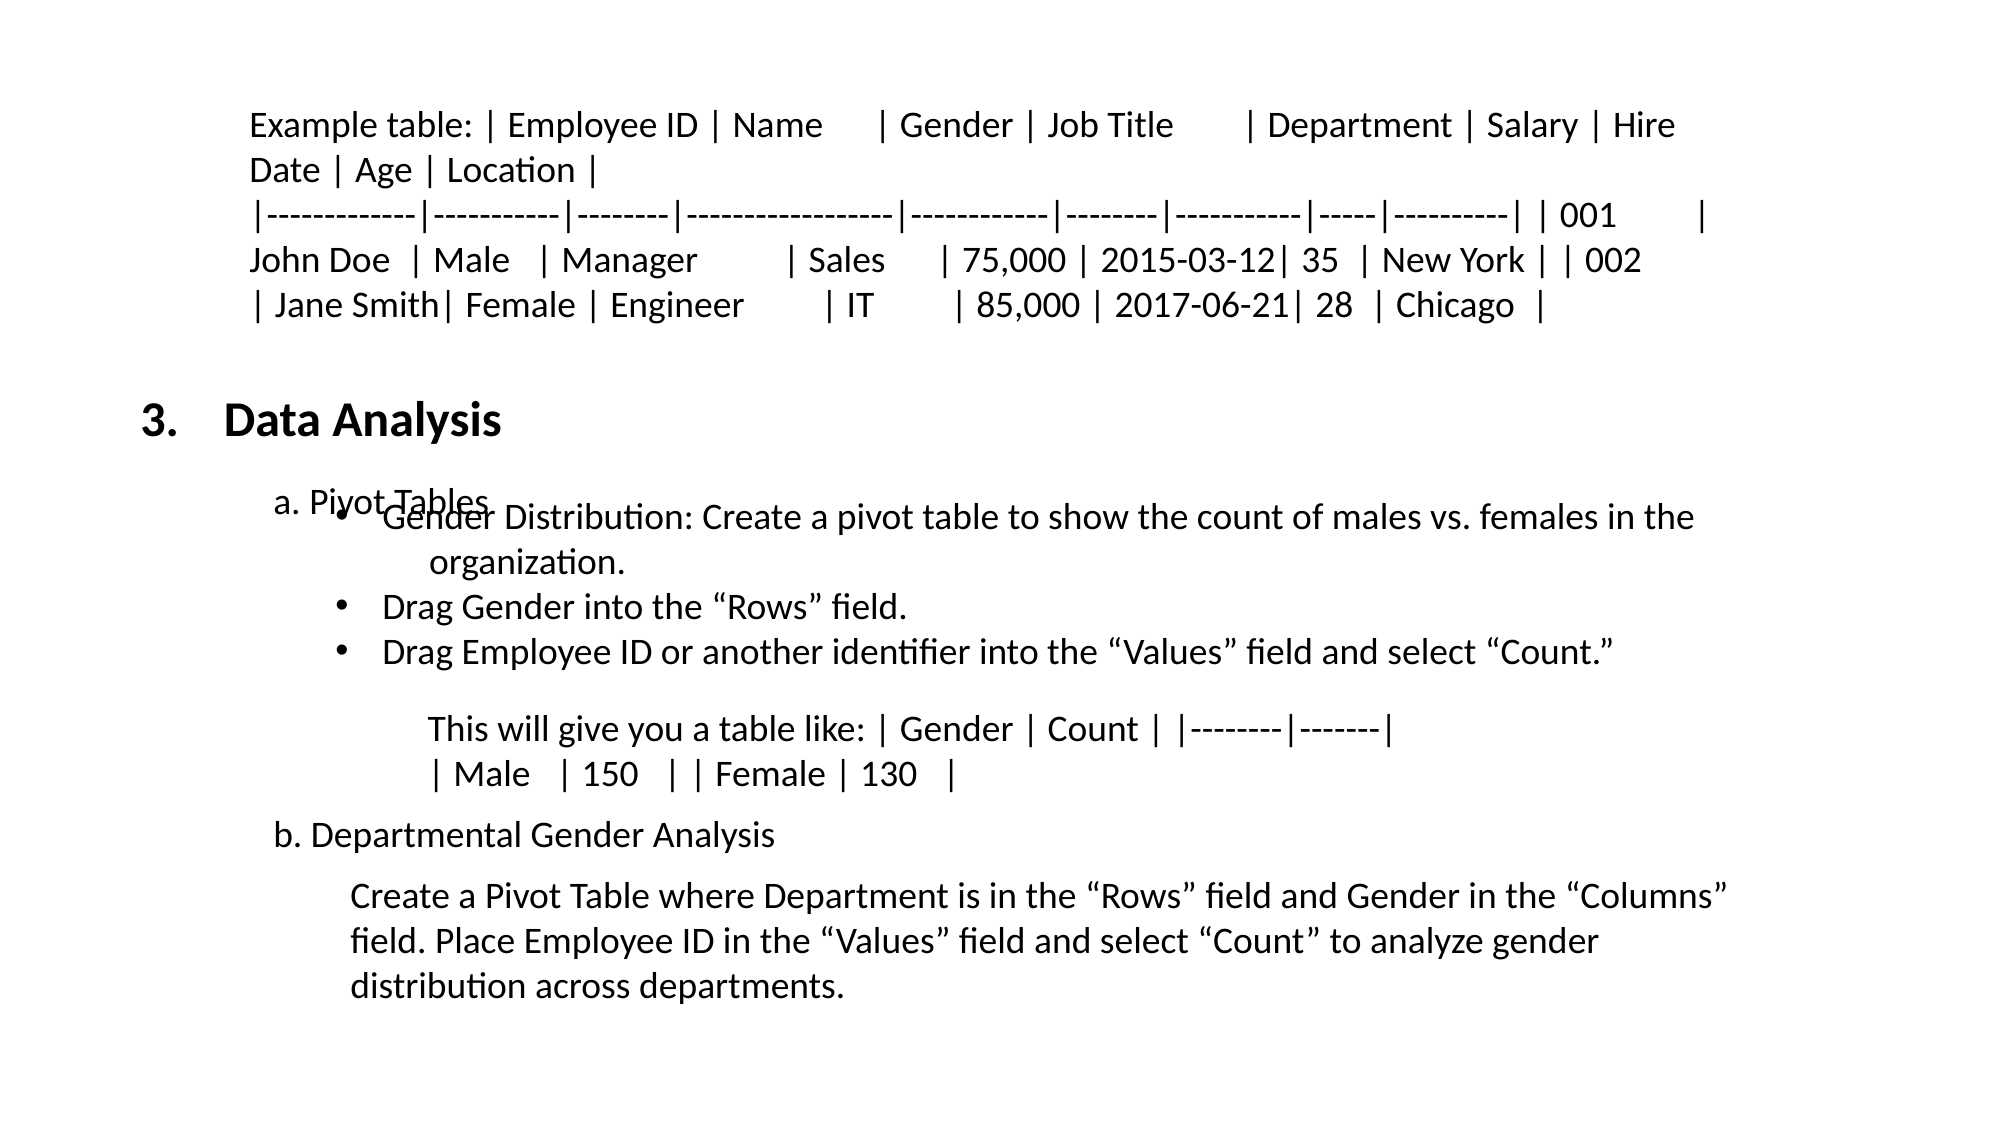

Example table: | Employee ID | Name | Gender | Job Title | Department | Salary | Hire Date | Age | Location | |-------------|-----------|--------|------------------|------------|--------|-----------|-----|----------| | 001 | John Doe | Male | Manager | Sales | 75,000 | 2015-03-12| 35 | New York | | 002 | Jane Smith| Female | Engineer | IT | 85,000 | 2017-06-21| 28 | Chicago |
3. Data Analysis
a. Pivot Tables
Gender Distribution: Create a pivot table to show the count of males vs. females in the organization.
Drag Gender into the “Rows” field.
Drag Employee ID or another identifier into the “Values” field and select “Count.”
This will give you a table like: | Gender | Count | |--------|-------| | Male | 150 | | Female | 130 |
b. Departmental Gender Analysis
Create a Pivot Table where Department is in the “Rows” field and Gender in the “Columns” field. Place Employee ID in the “Values” field and select “Count” to analyze gender distribution across departments.